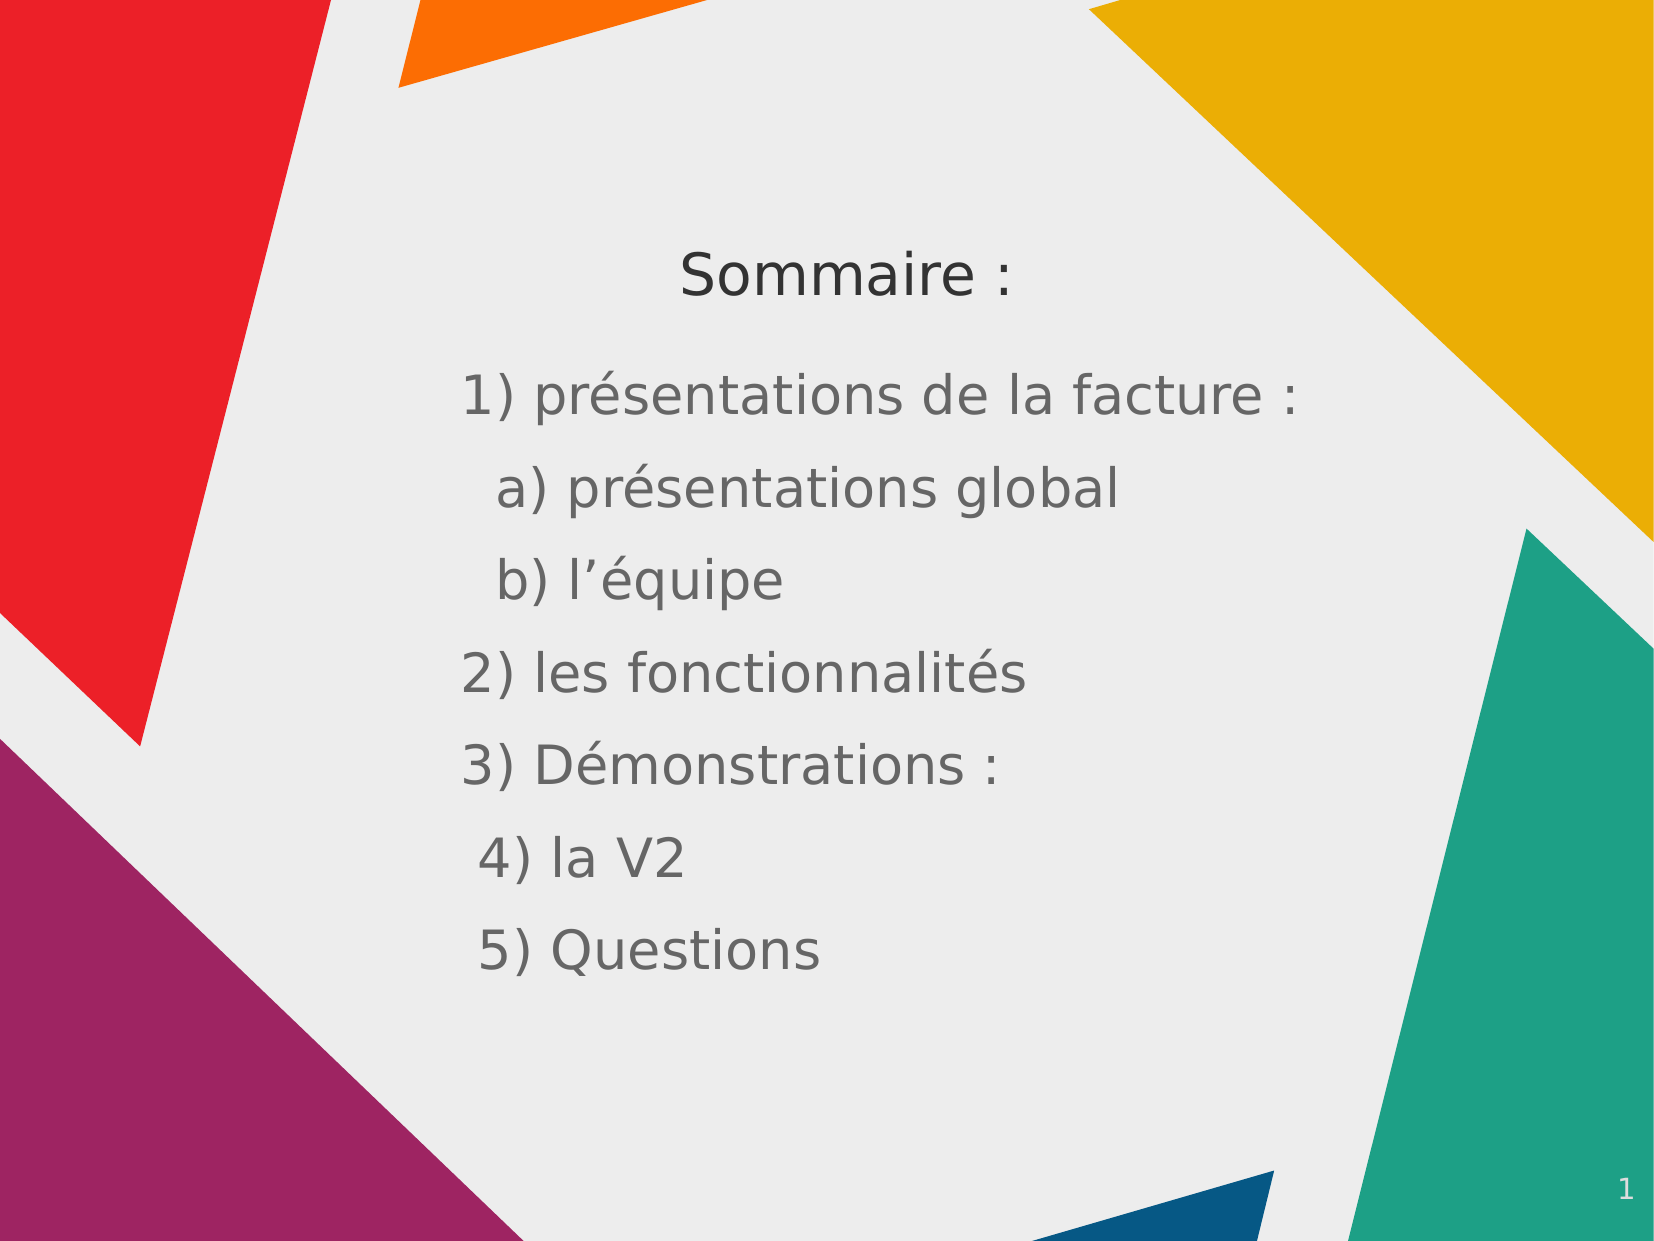

# Sommaire :
1) présentations de la facture :
 a) présentations global
 b) l’équipe
2) les fonctionnalités
3) Démonstrations :
 4) la V2
 5) Questions
1